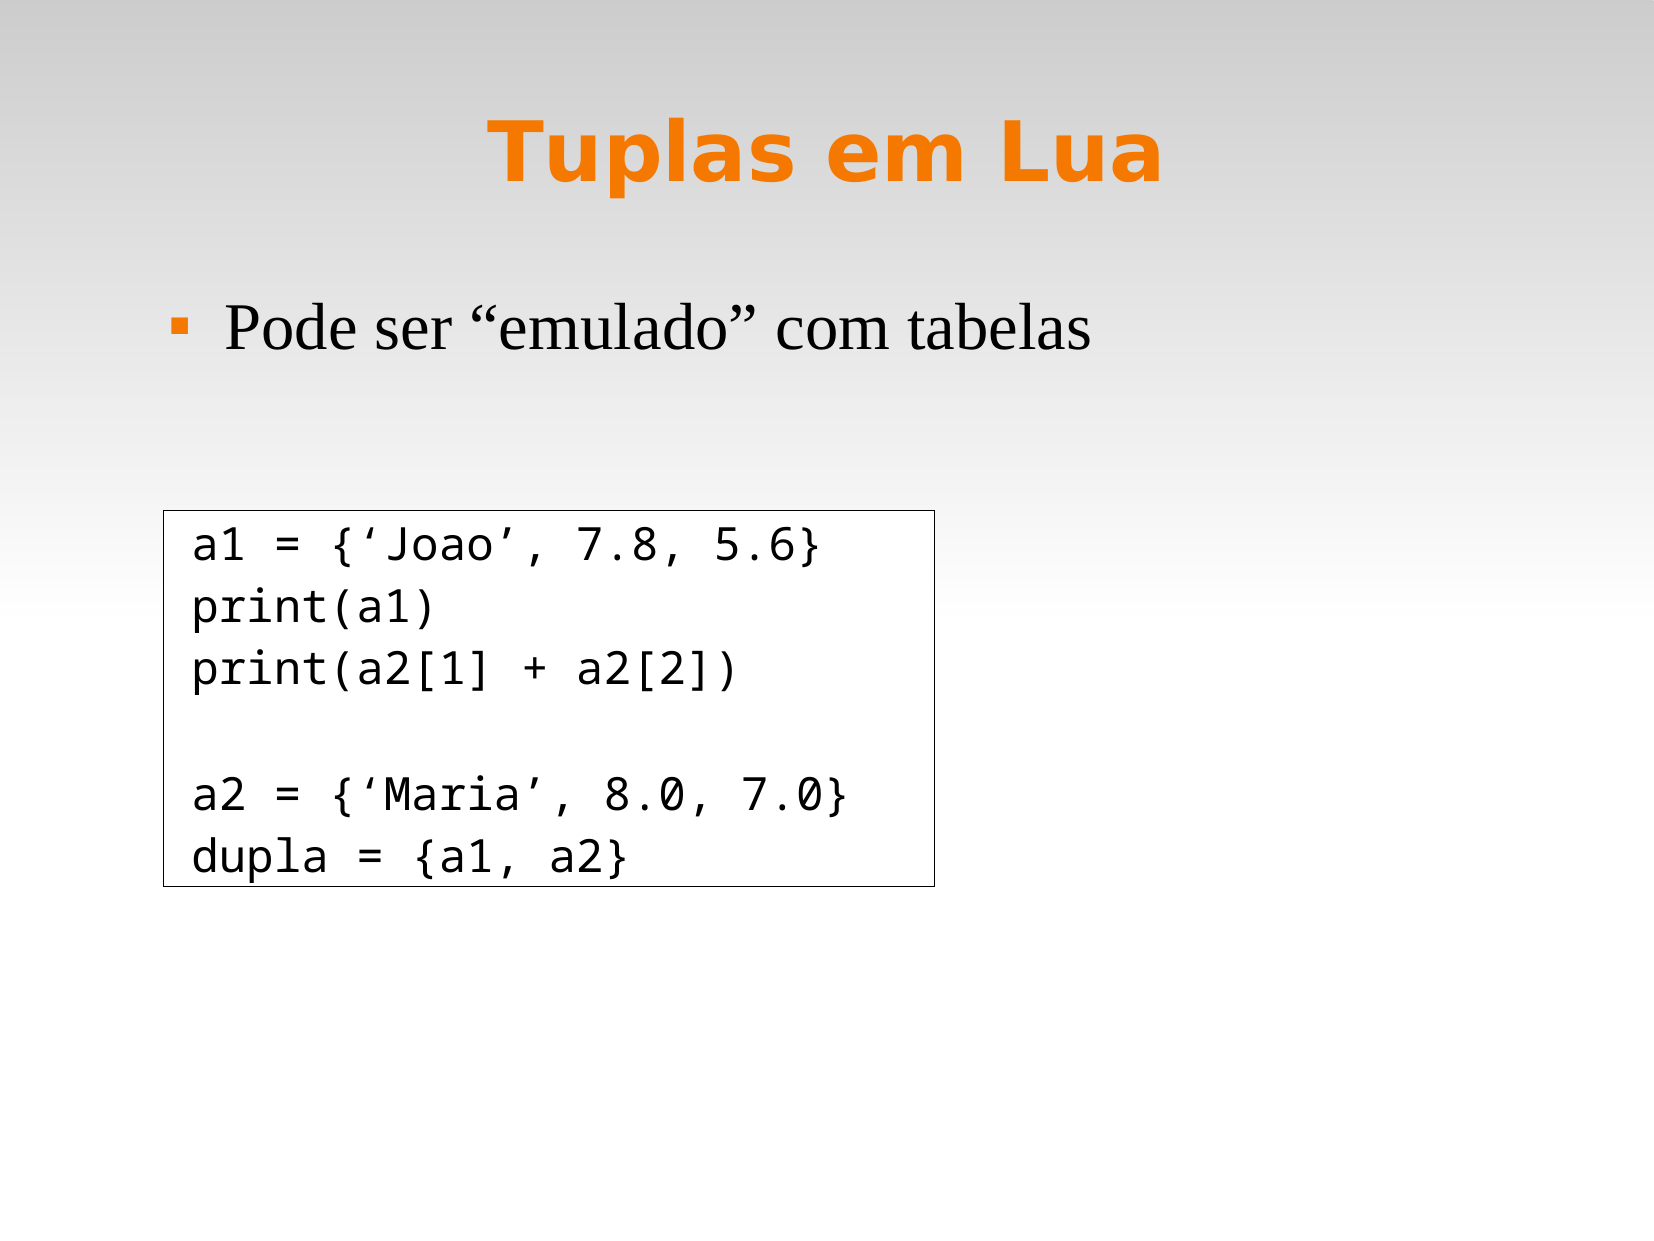

# Tuplas em Lua
Pode ser “emulado” com tabelas
 a1 = {‘Joao’, 7.8, 5.6}
 print(a1)
 print(a2[1] + a2[2])
 a2 = {‘Maria’, 8.0, 7.0}
 dupla = {a1, a2}